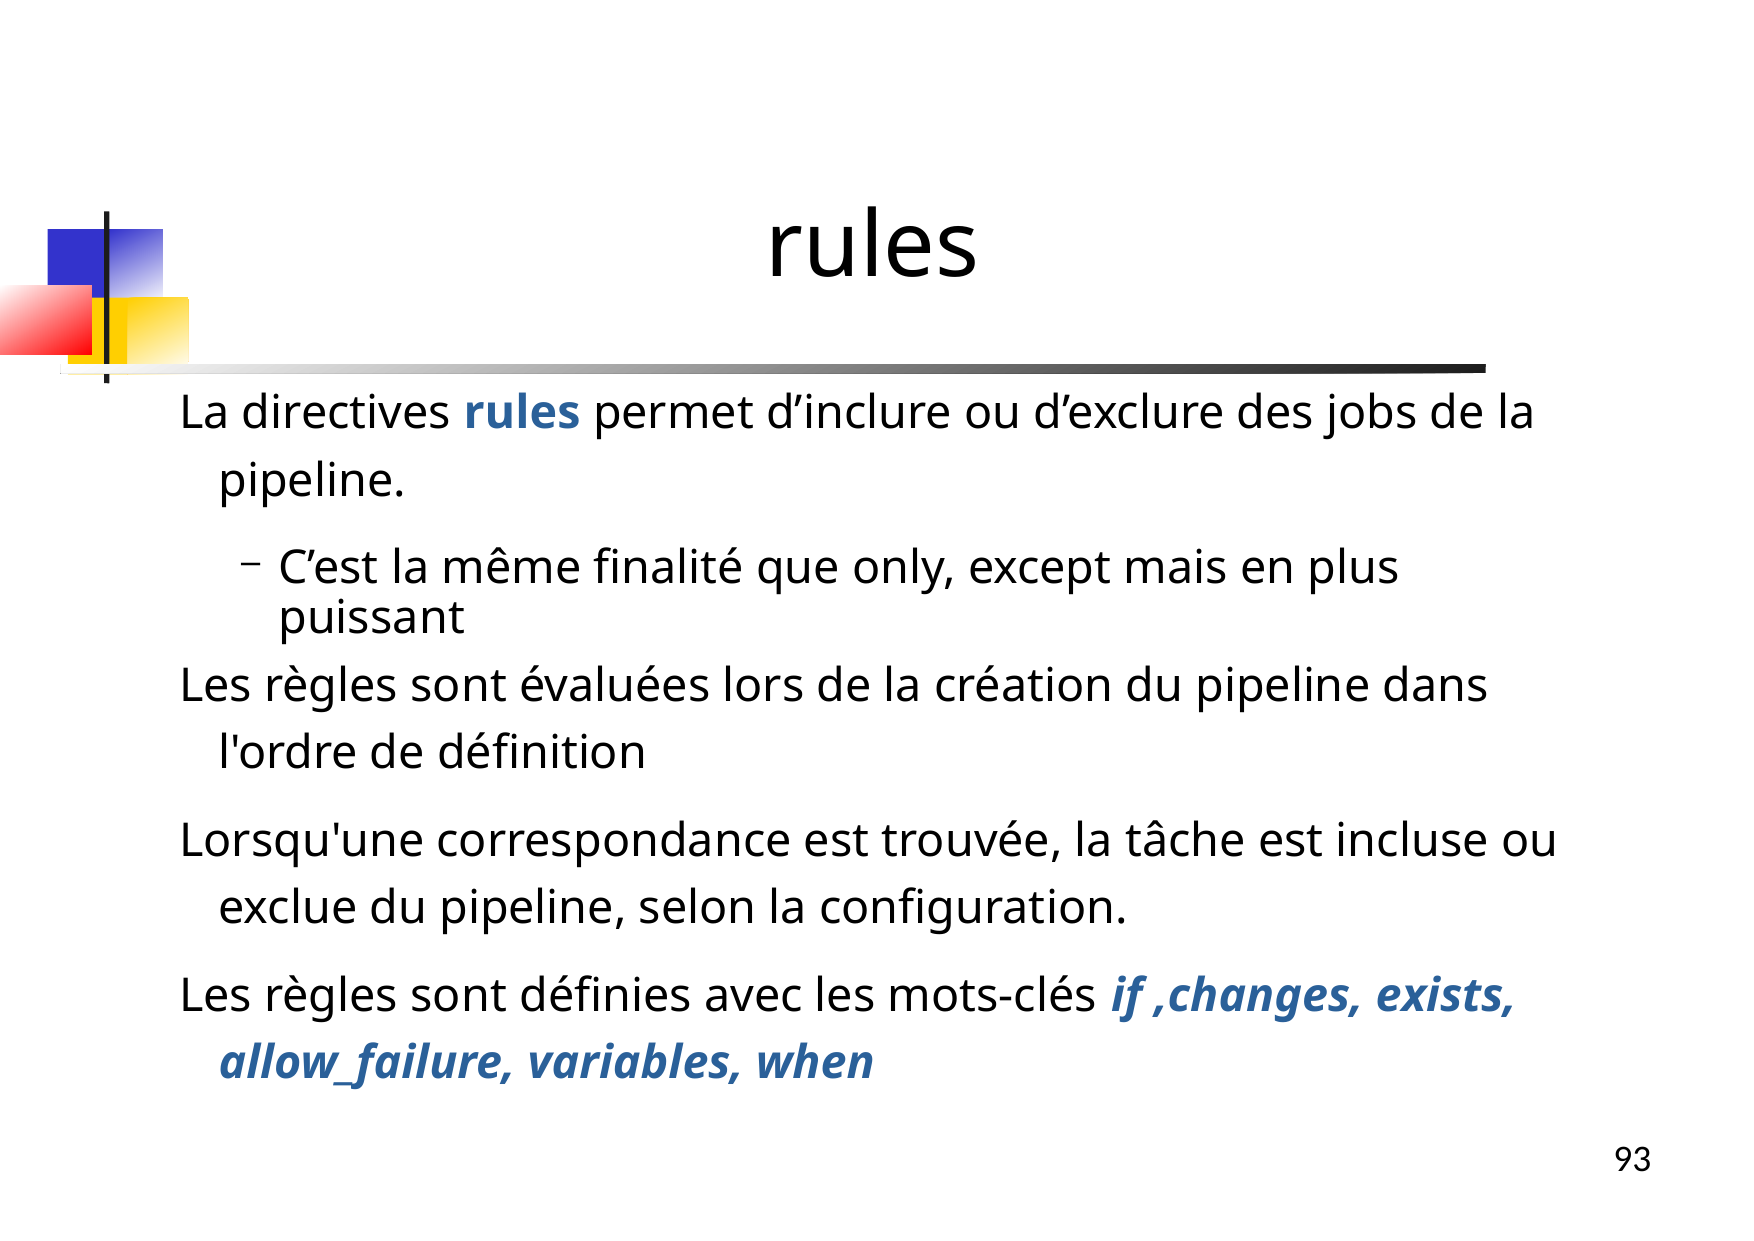

# rules
La directives rules permet d’inclure ou d’exclure des jobs de la pipeline.
C’est la même finalité que only, except mais en plus puissant
Les règles sont évaluées lors de la création du pipeline dans l'ordre de définition
Lorsqu'une correspondance est trouvée, la tâche est incluse ou exclue du pipeline, selon la configuration.
Les règles sont définies avec les mots-clés if ,changes, exists, allow_failure, variables, when